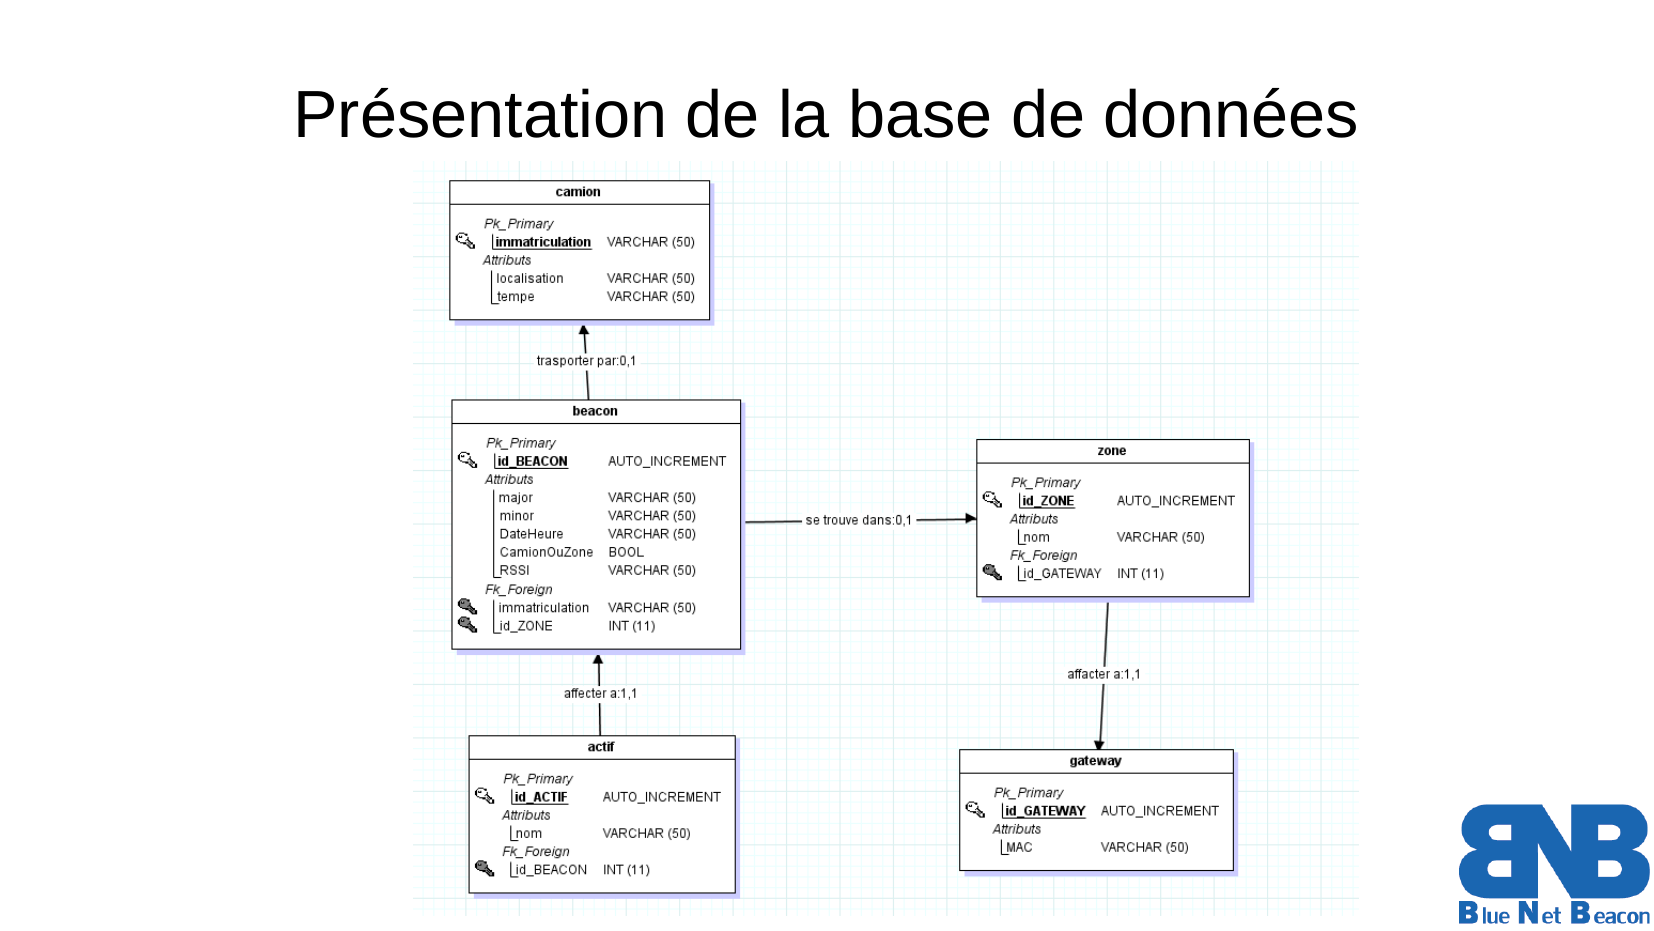

# Présentation de la base de données